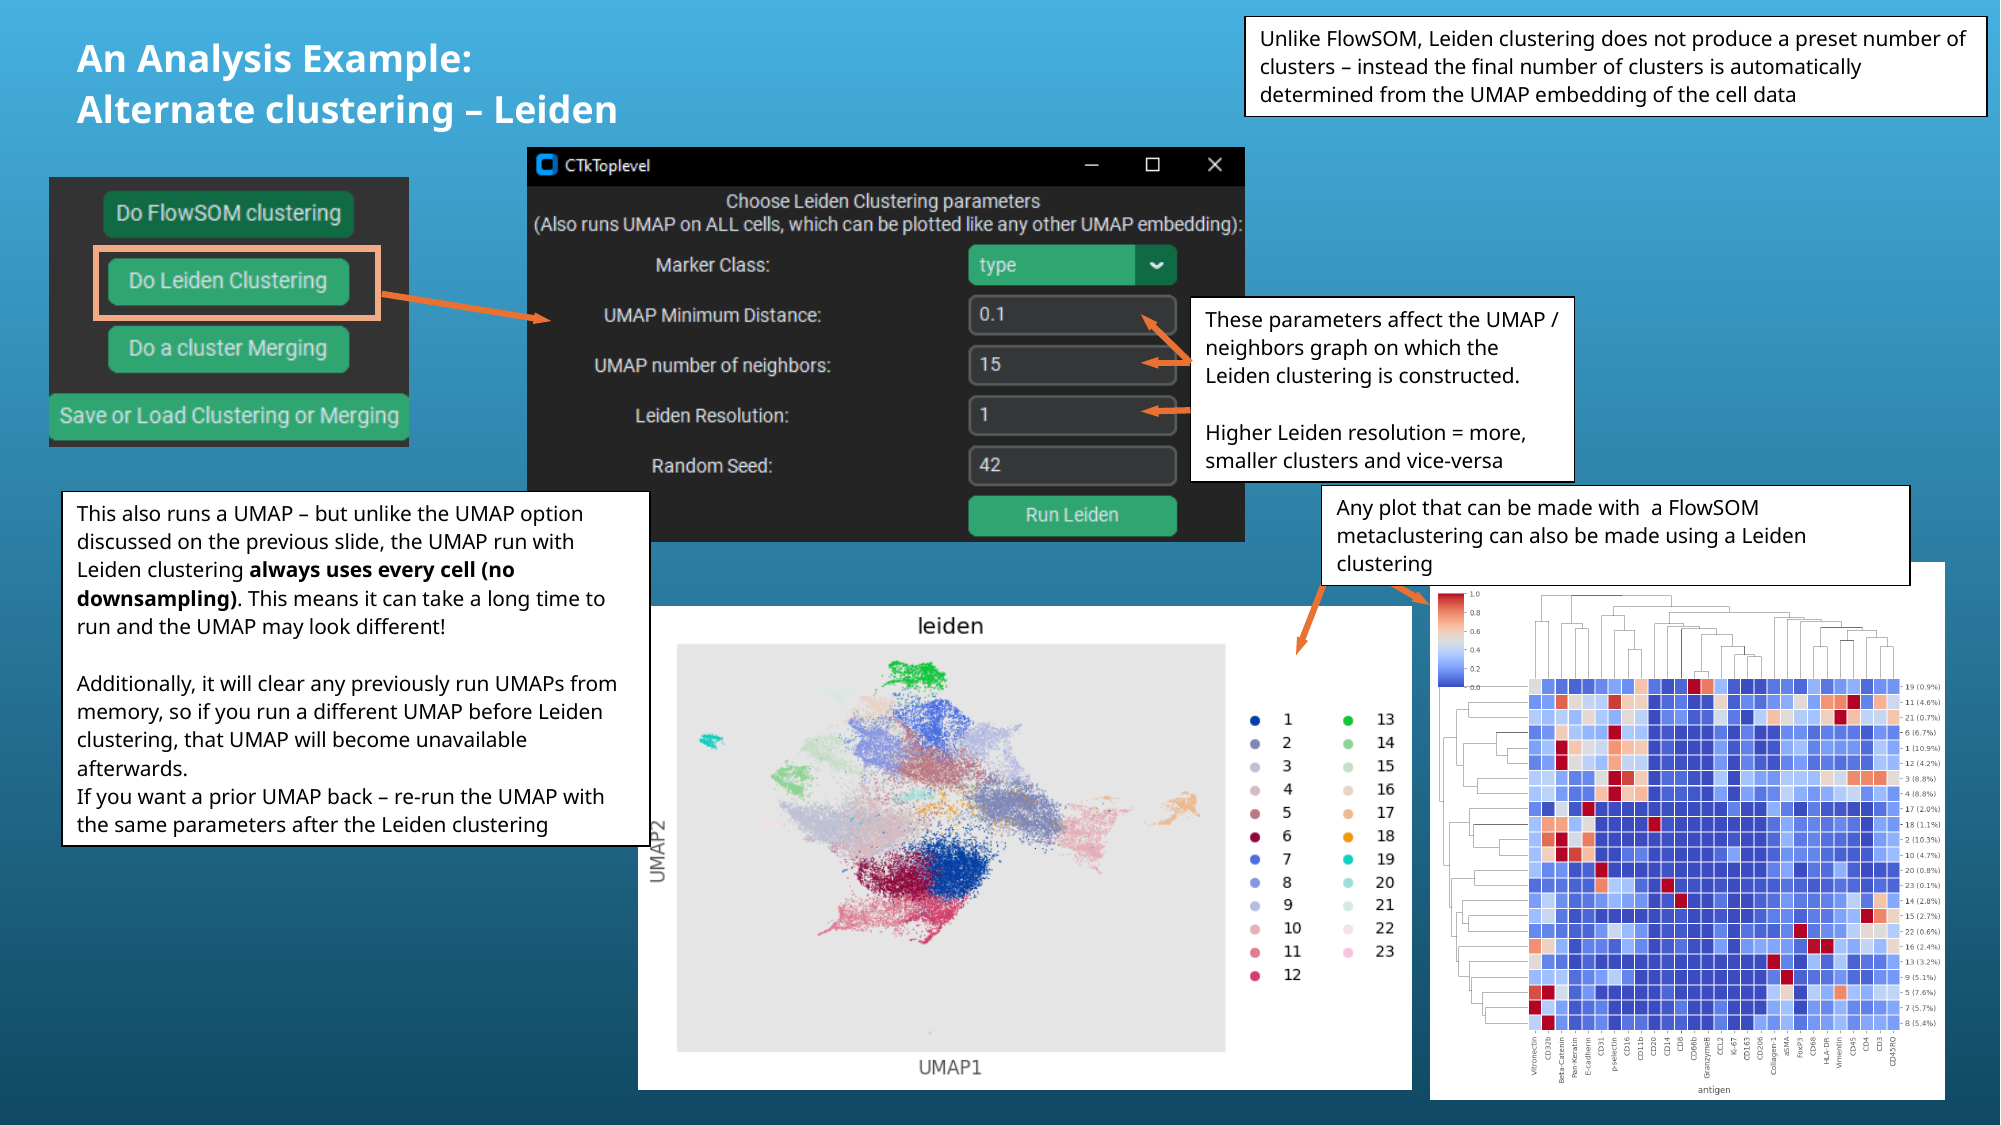

Unlike FlowSOM, Leiden clustering does not produce a preset number of clusters – instead the final number of clusters is automatically determined from the UMAP embedding of the cell data
An Analysis Example:
Alternate clustering – Leiden
These parameters affect the UMAP / neighbors graph on which the Leiden clustering is constructed.
Higher Leiden resolution = more, smaller clusters and vice-versa
Any plot that can be made with a FlowSOM metaclustering can also be made using a Leiden clustering
This also runs a UMAP – but unlike the UMAP option discussed on the previous slide, the UMAP run with Leiden clustering always uses every cell (no downsampling). This means it can take a long time to run and the UMAP may look different!
Additionally, it will clear any previously run UMAPs from memory, so if you run a different UMAP before Leiden clustering, that UMAP will become unavailable afterwards.
If you want a prior UMAP back – re-run the UMAP with the same parameters after the Leiden clustering